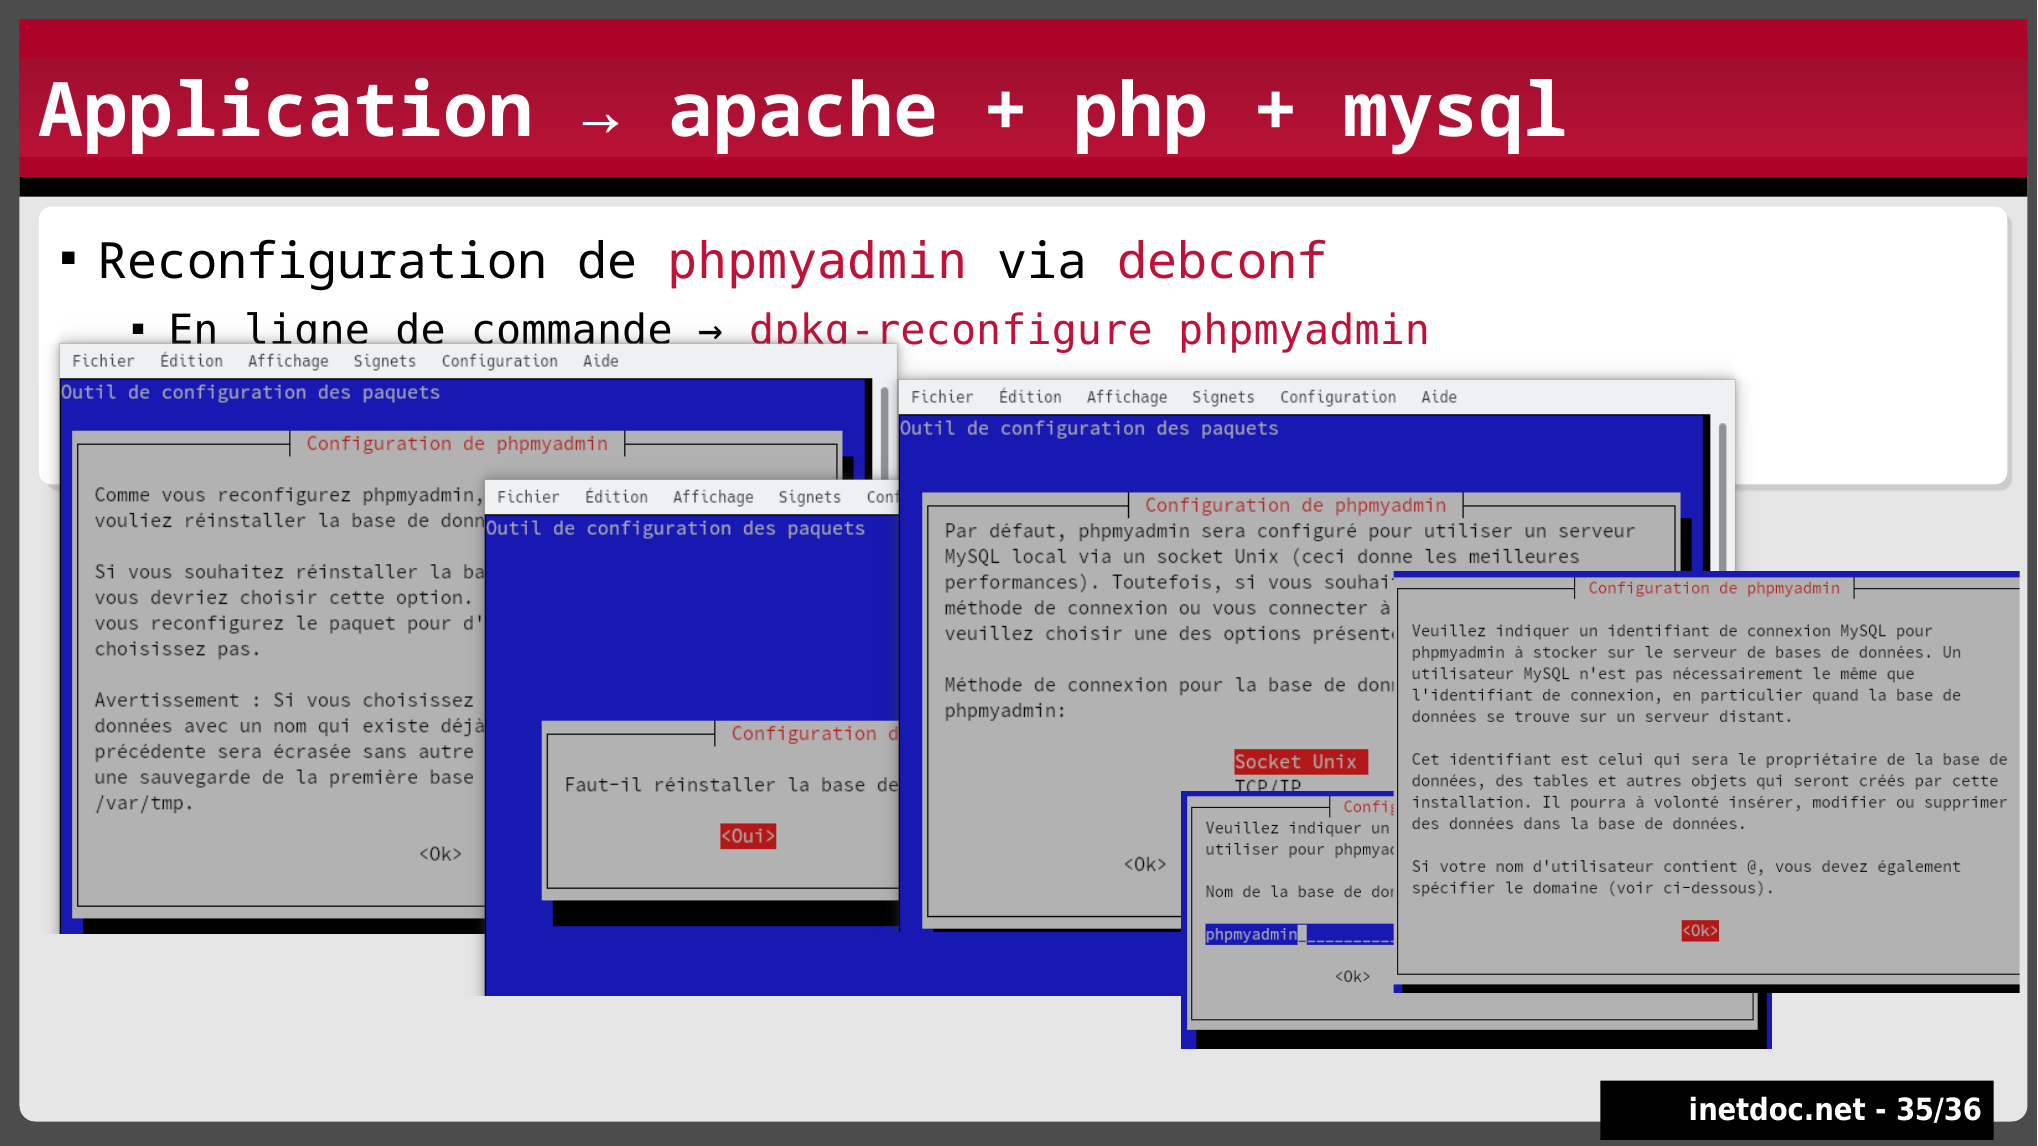

Application → apache + php + mysql
Reconfiguration de phpmyadmin via debconf
En ligne de commande → dpkg-reconfigure phpmyadmin
inetdoc.net - /36